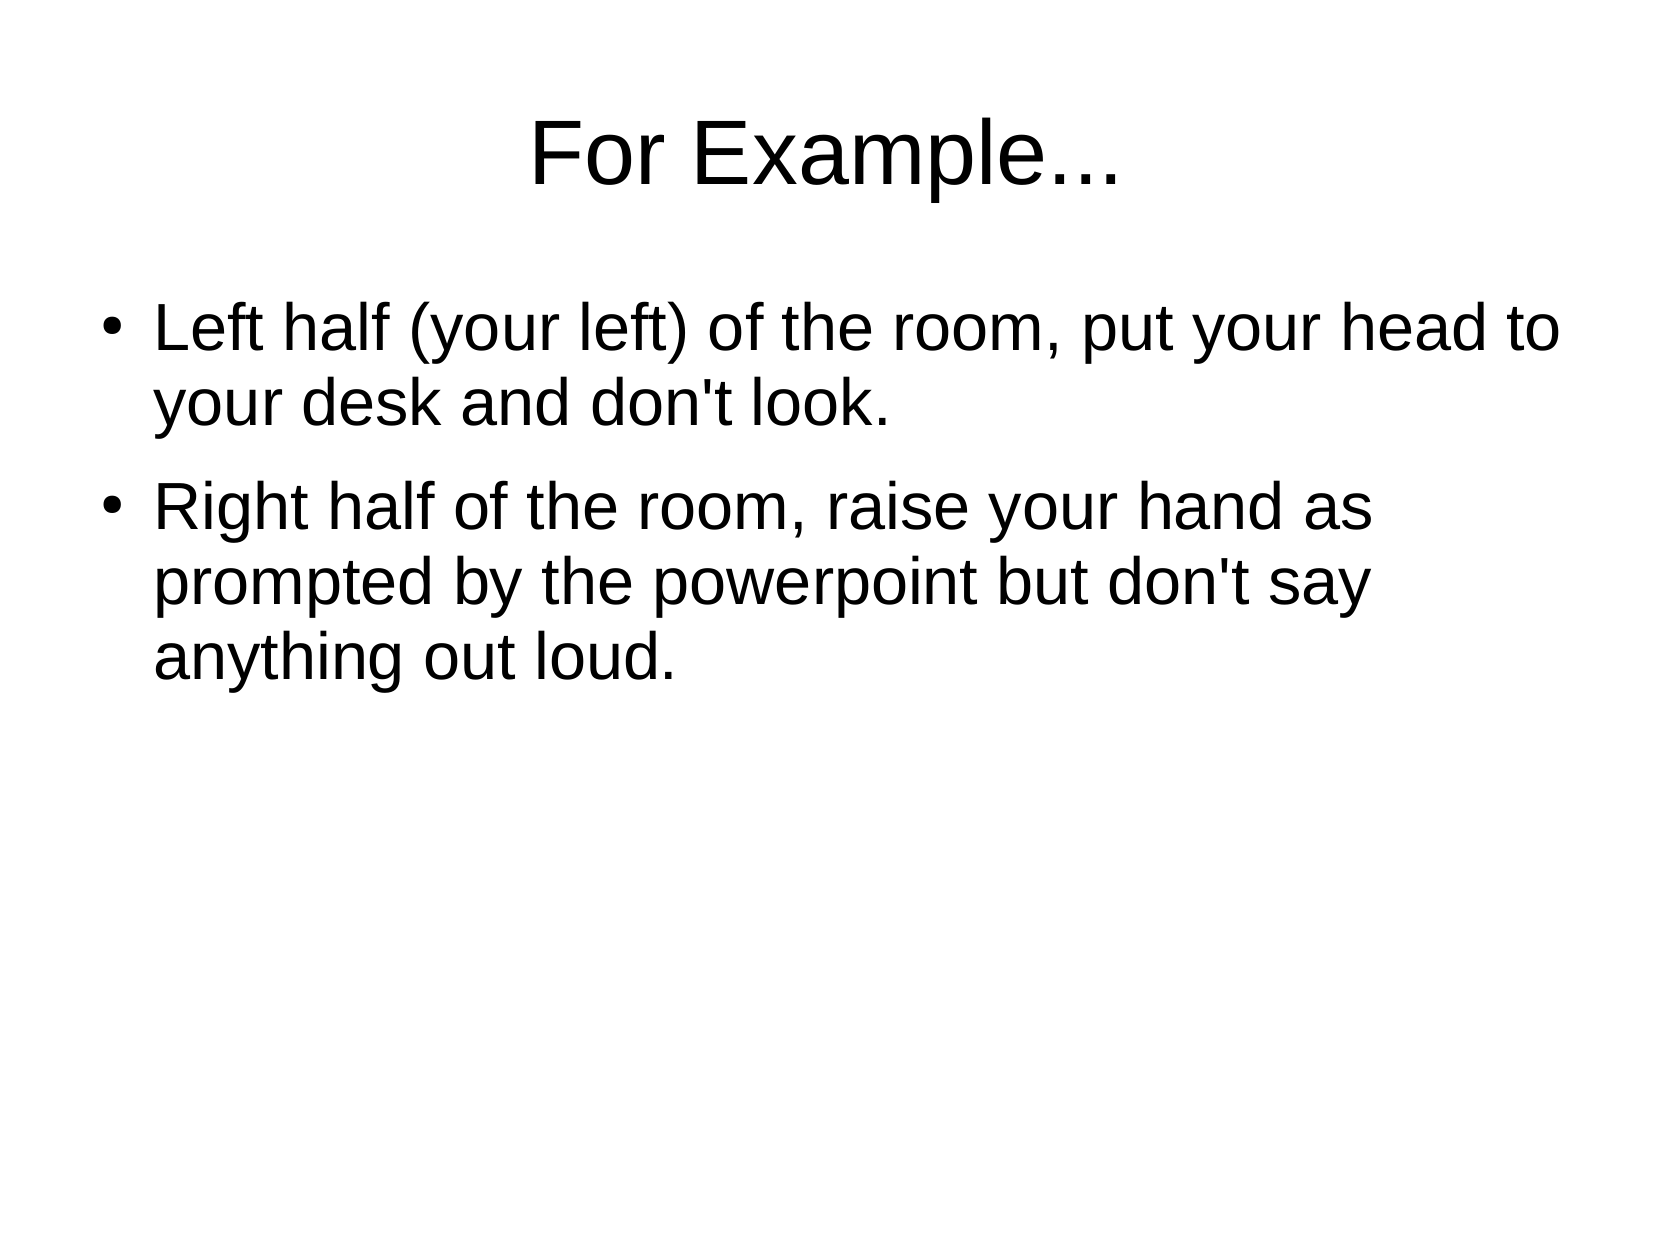

# For Example...
Left half (your left) of the room, put your head to your desk and don't look.
Right half of the room, raise your hand as prompted by the powerpoint but don't say anything out loud.